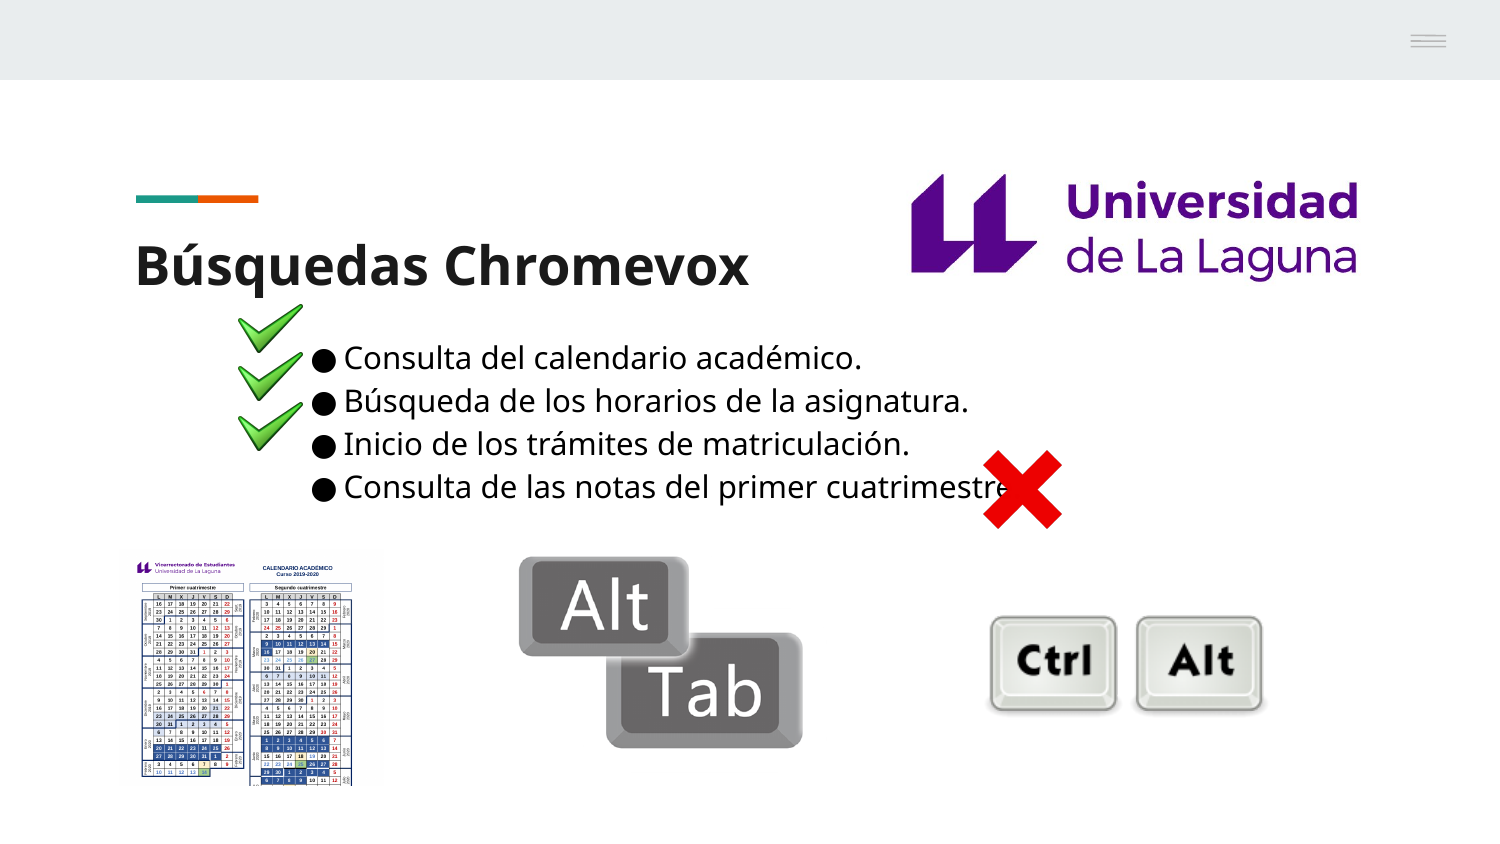

# Búsquedas Chromevox
Consulta del calendario académico.
Búsqueda de los horarios de la asignatura.
Inicio de los trámites de matriculación.
Consulta de las notas del primer cuatrimestre.